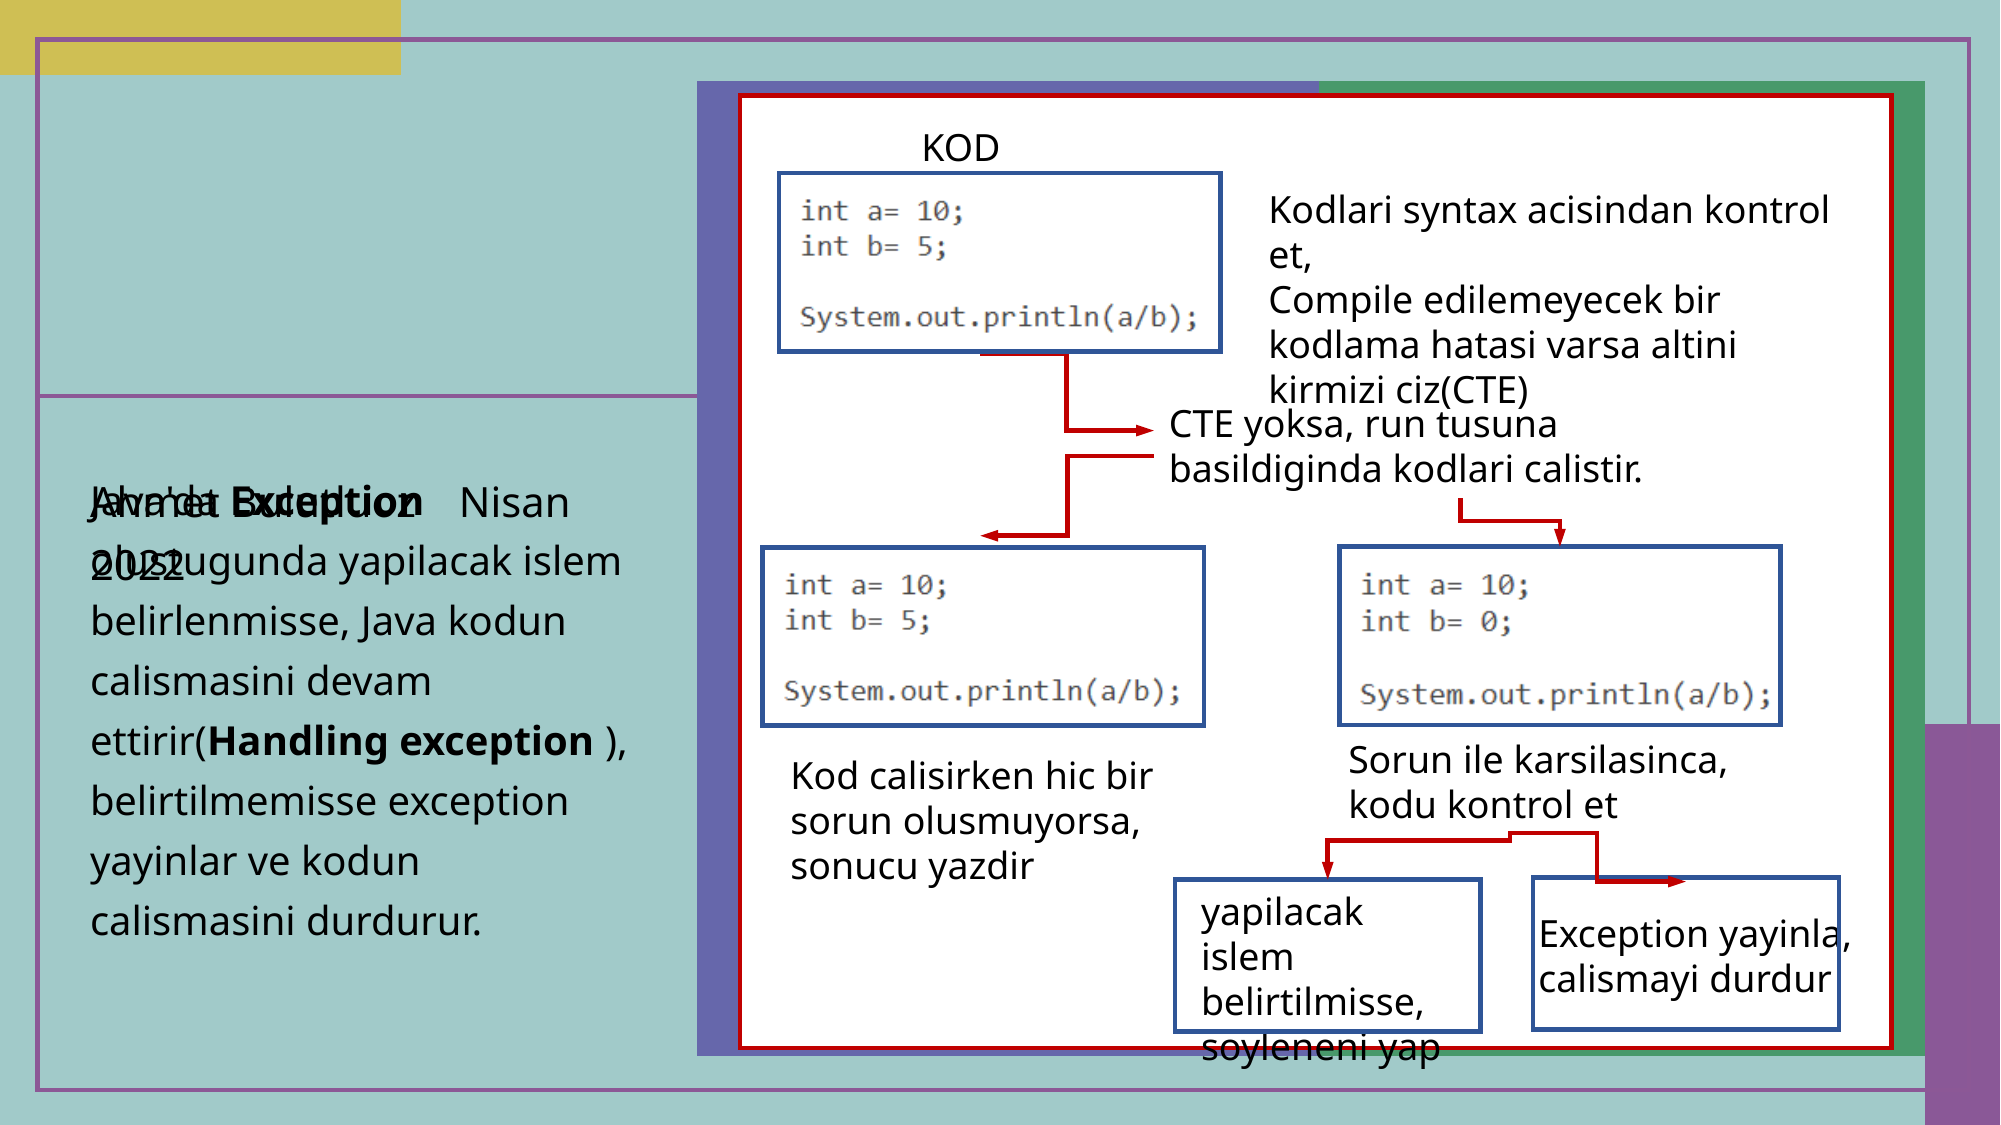

KOD
Exceptions
Kodlari syntax acisindan kontrol et,
Compile edilemeyecek bir kodlama hatasi varsa altini kirmizi ciz(CTE)
CTE yoksa, run tusuna basildiginda kodlari calistir.
# Ahmet Bulutluoz Nisan 2022
Java'da Exception olustugunda yapilacak islem belirlenmisse, Java kodun calismasini devam ettirir(Handling exception ), belirtilmemisse exception yayinlar ve kodun calismasini durdurur.
Sorun ile karsilasinca, kodu kontrol et
Kod calisirken hic bir sorun olusmuyorsa, sonucu yazdir
yapilacak islem belirtilmisse, soyleneni yap
Exception yayinla, calismayi durdur